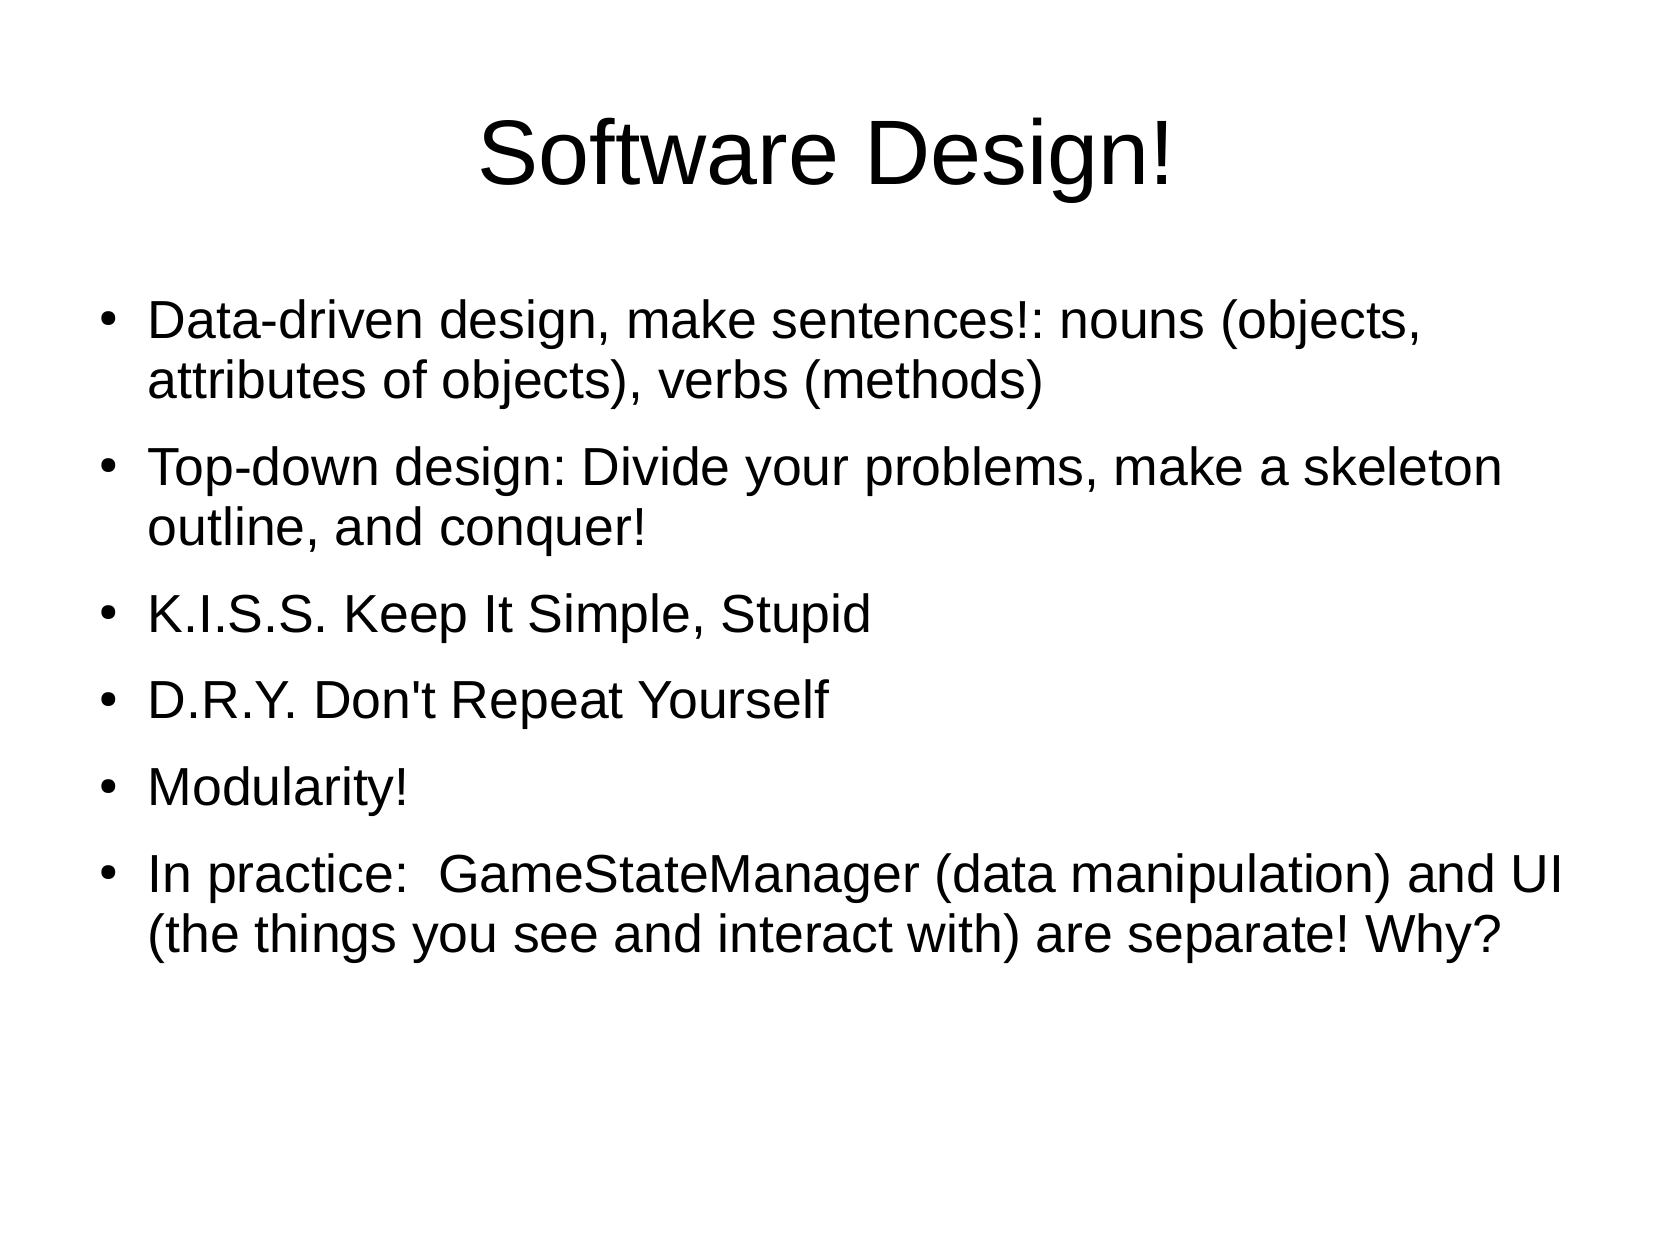

# Software Design!
Data-driven design, make sentences!: nouns (objects, attributes of objects), verbs (methods)
Top-down design: Divide your problems, make a skeleton outline, and conquer!
K.I.S.S. Keep It Simple, Stupid
D.R.Y. Don't Repeat Yourself
Modularity!
In practice: GameStateManager (data manipulation) and UI (the things you see and interact with) are separate! Why?